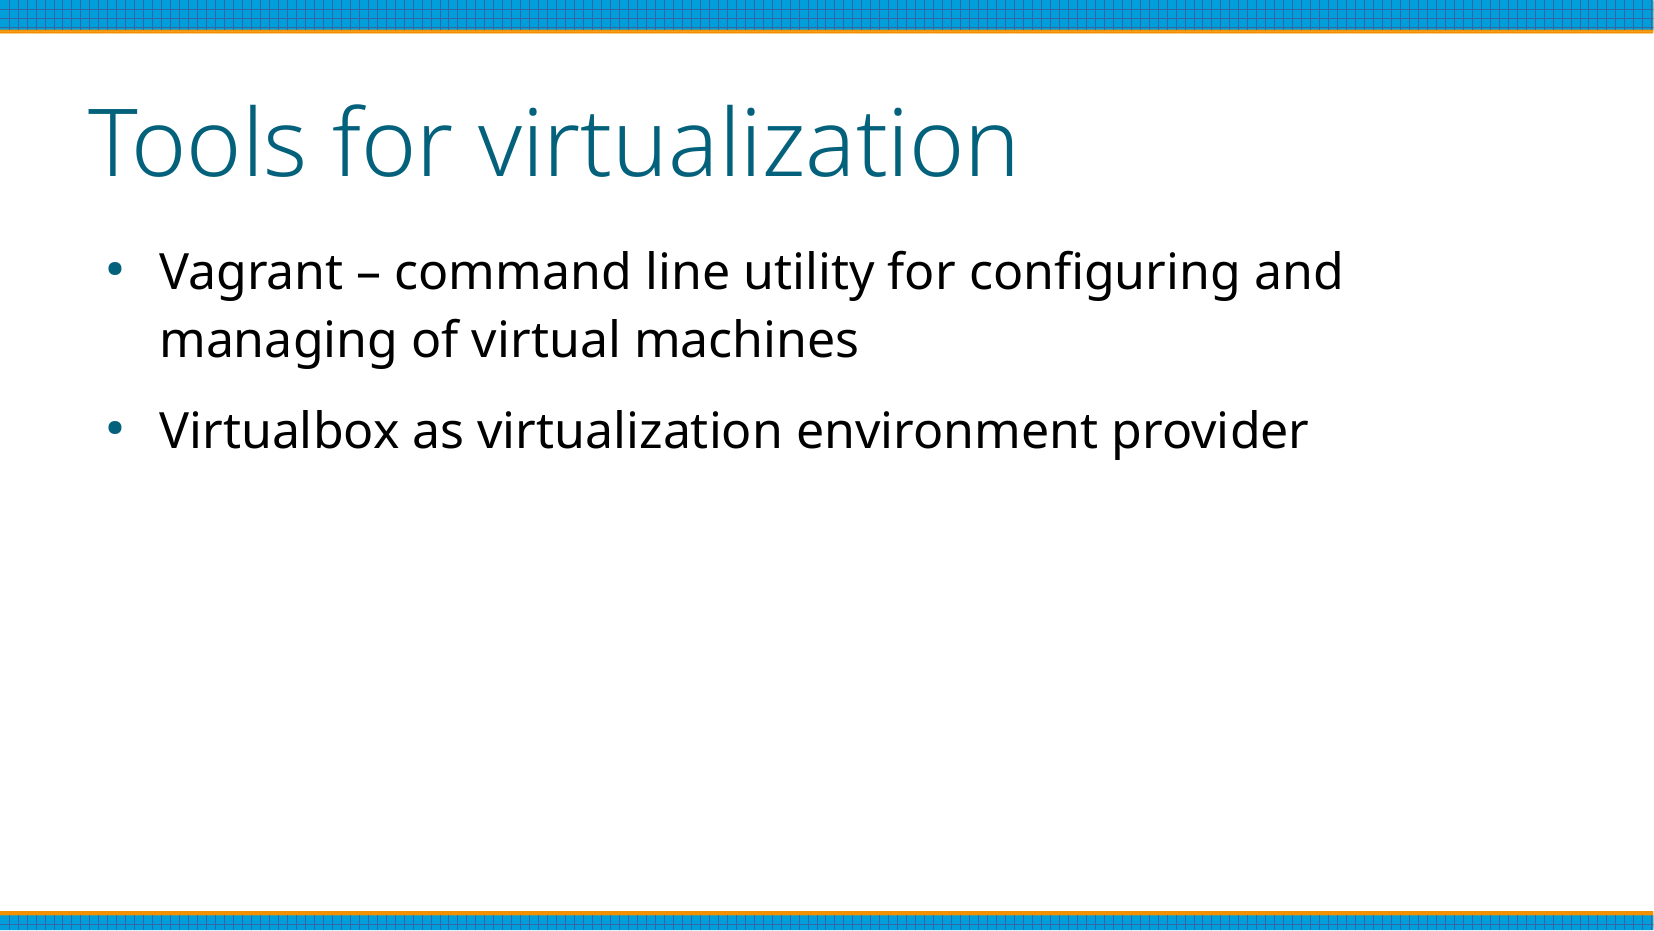

# Tools for virtualization
Vagrant – command line utility for configuring and managing of virtual machines
Virtualbox as virtualization environment provider